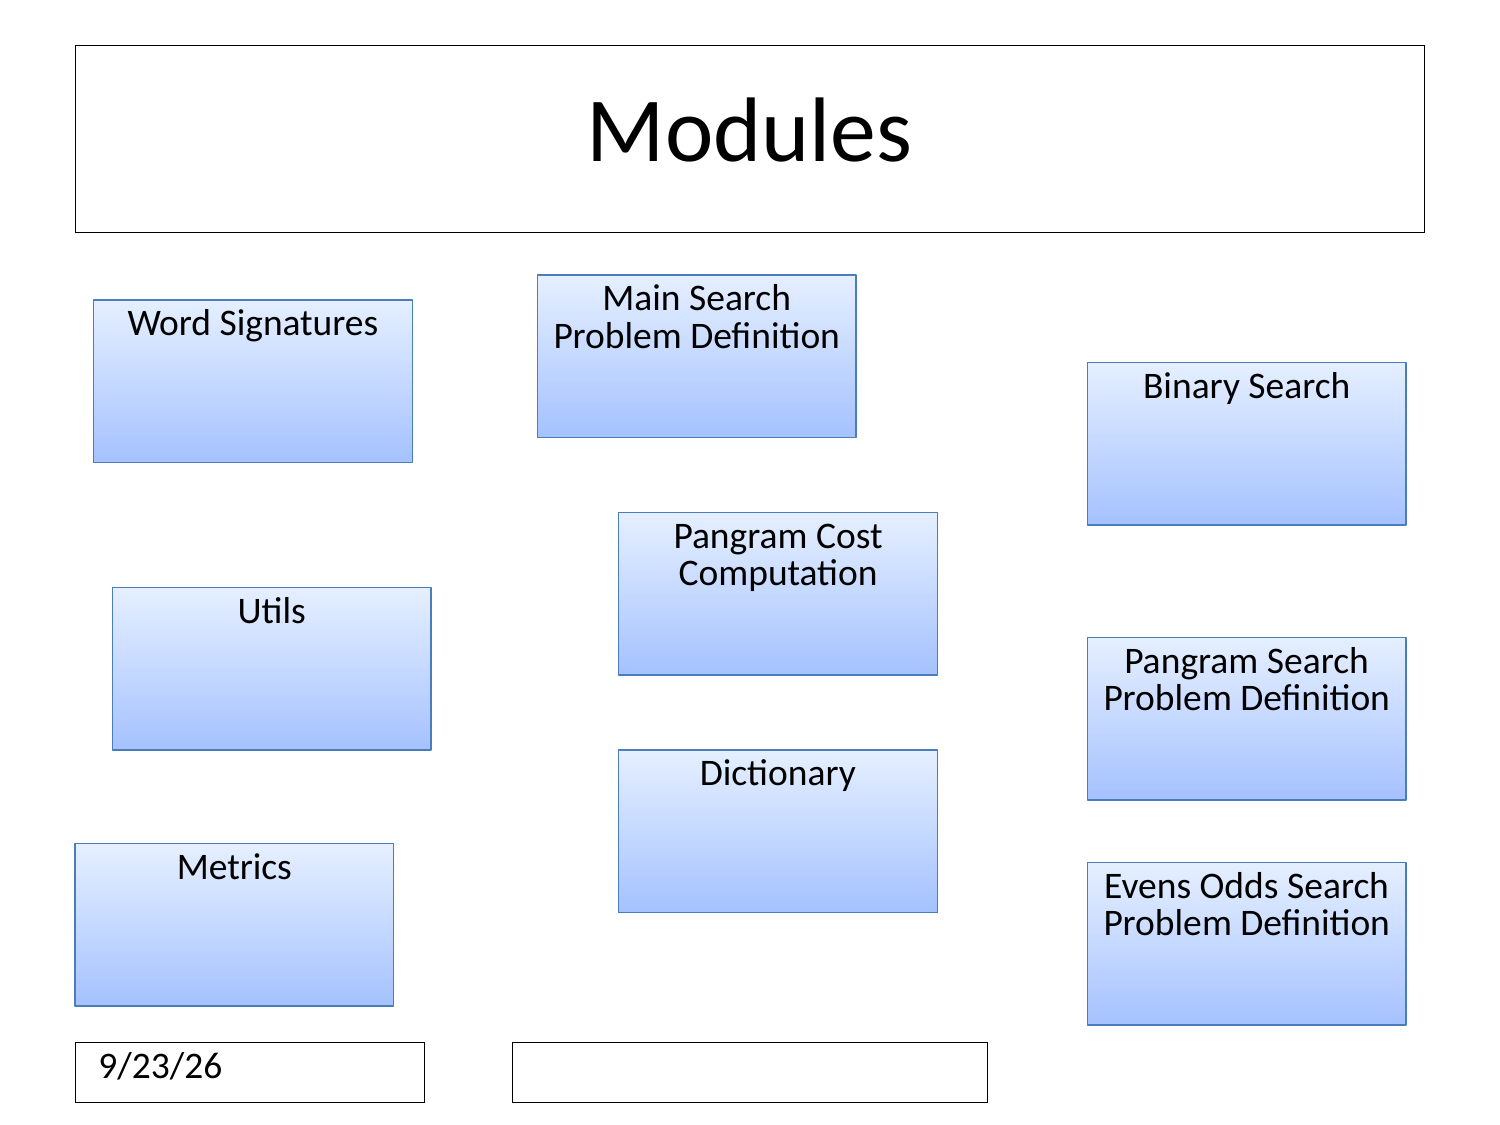

# Modules
Main Search Problem Definition
Word Signatures
Binary Search
Pangram Cost Computation
Utils
Pangram Search Problem Definition
Dictionary
Metrics
Evens Odds Search Problem Definition